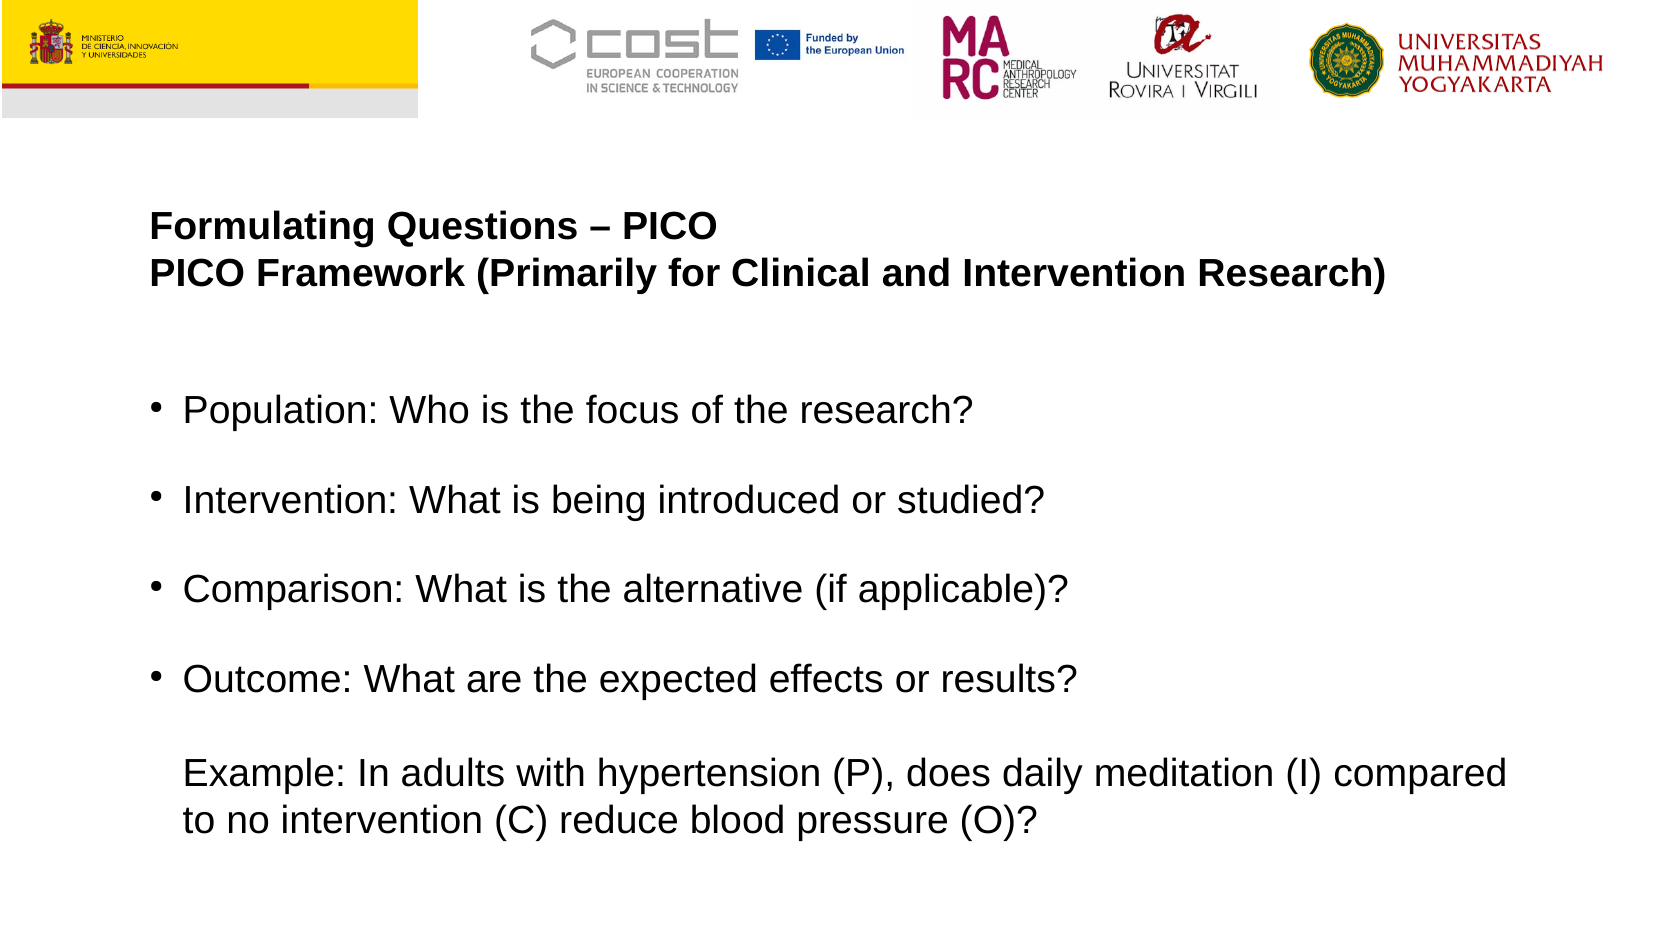

Formulating Questions – PICO
PICO Framework (Primarily for Clinical and Intervention Research)
Population: Who is the focus of the research?
Intervention: What is being introduced or studied?
Comparison: What is the alternative (if applicable)?
Outcome: What are the expected effects or results?
Example: In adults with hypertension (P), does daily meditation (I) compared to no intervention (C) reduce blood pressure (O)?